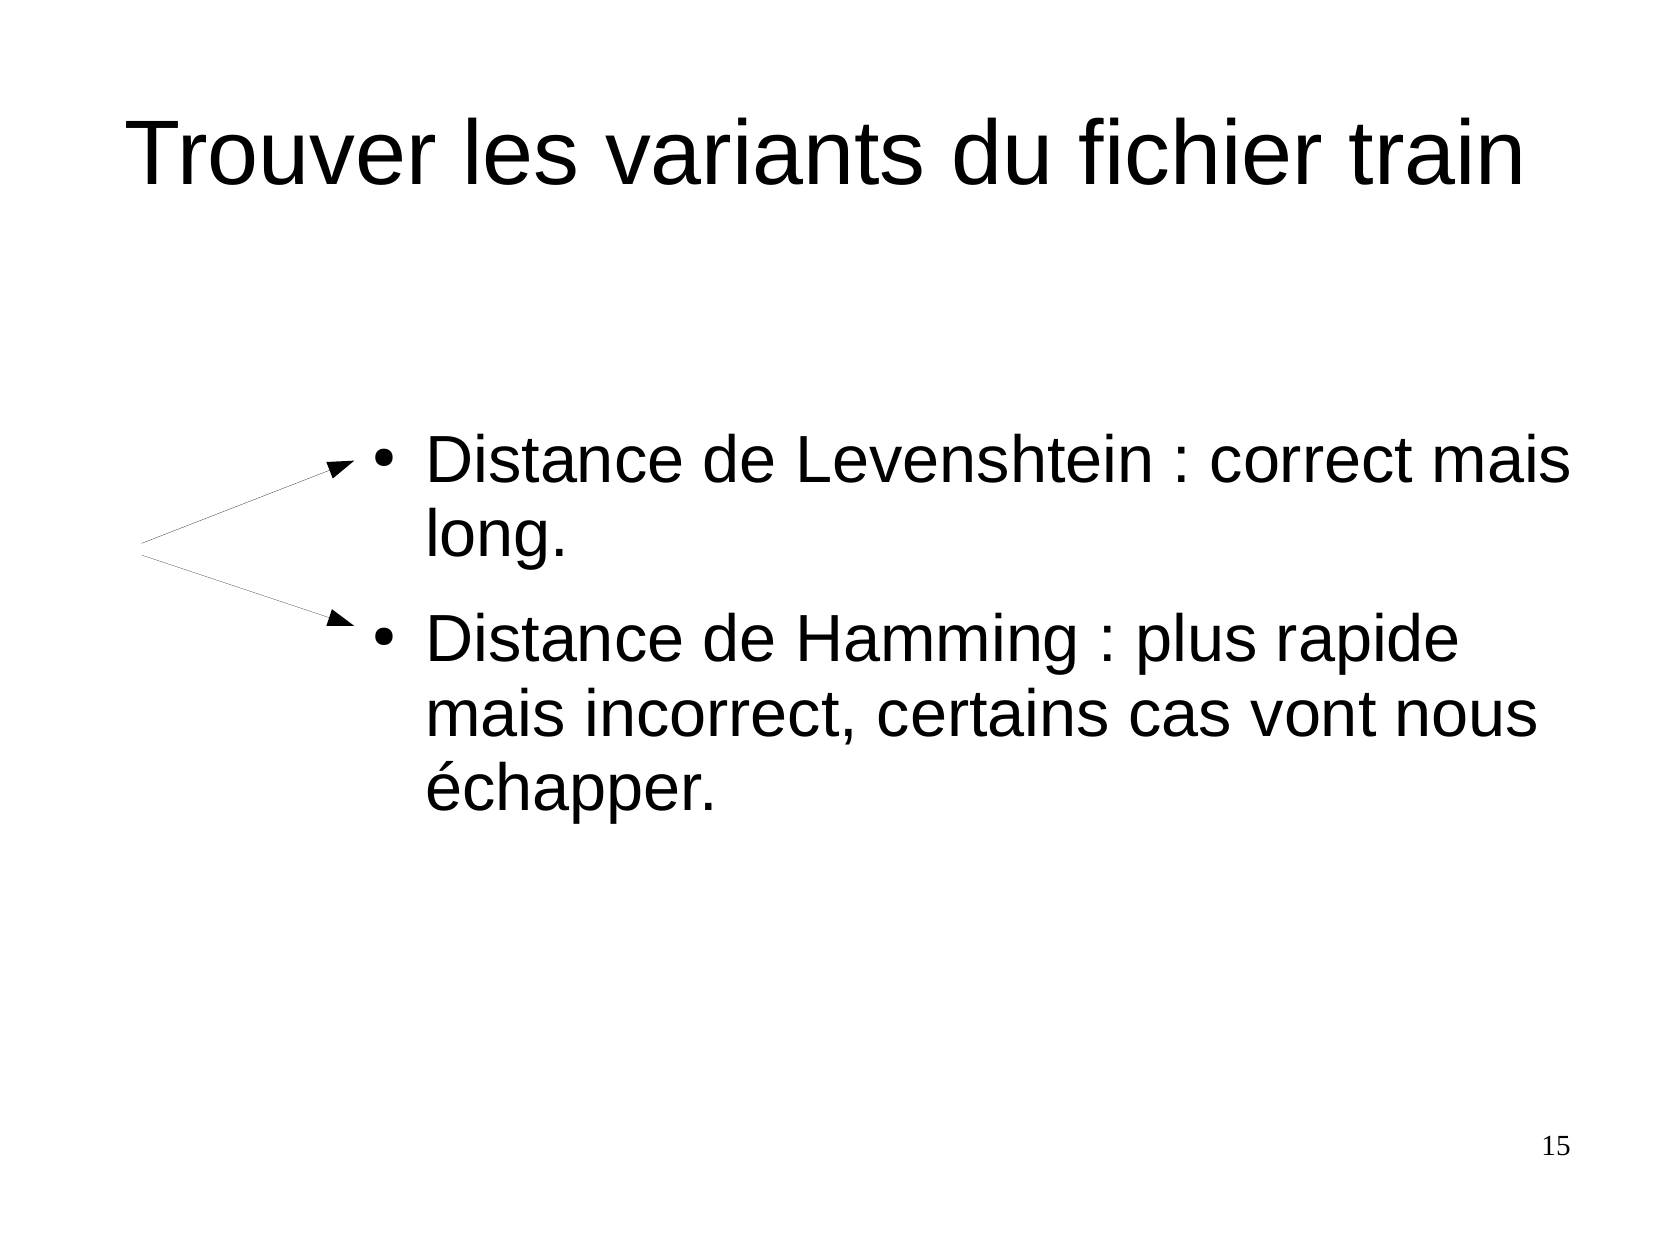

# Trouver les variants du fichier train
Distance de Levenshtein : correct mais long.
Distance de Hamming : plus rapide mais incorrect, certains cas vont nous échapper.
15